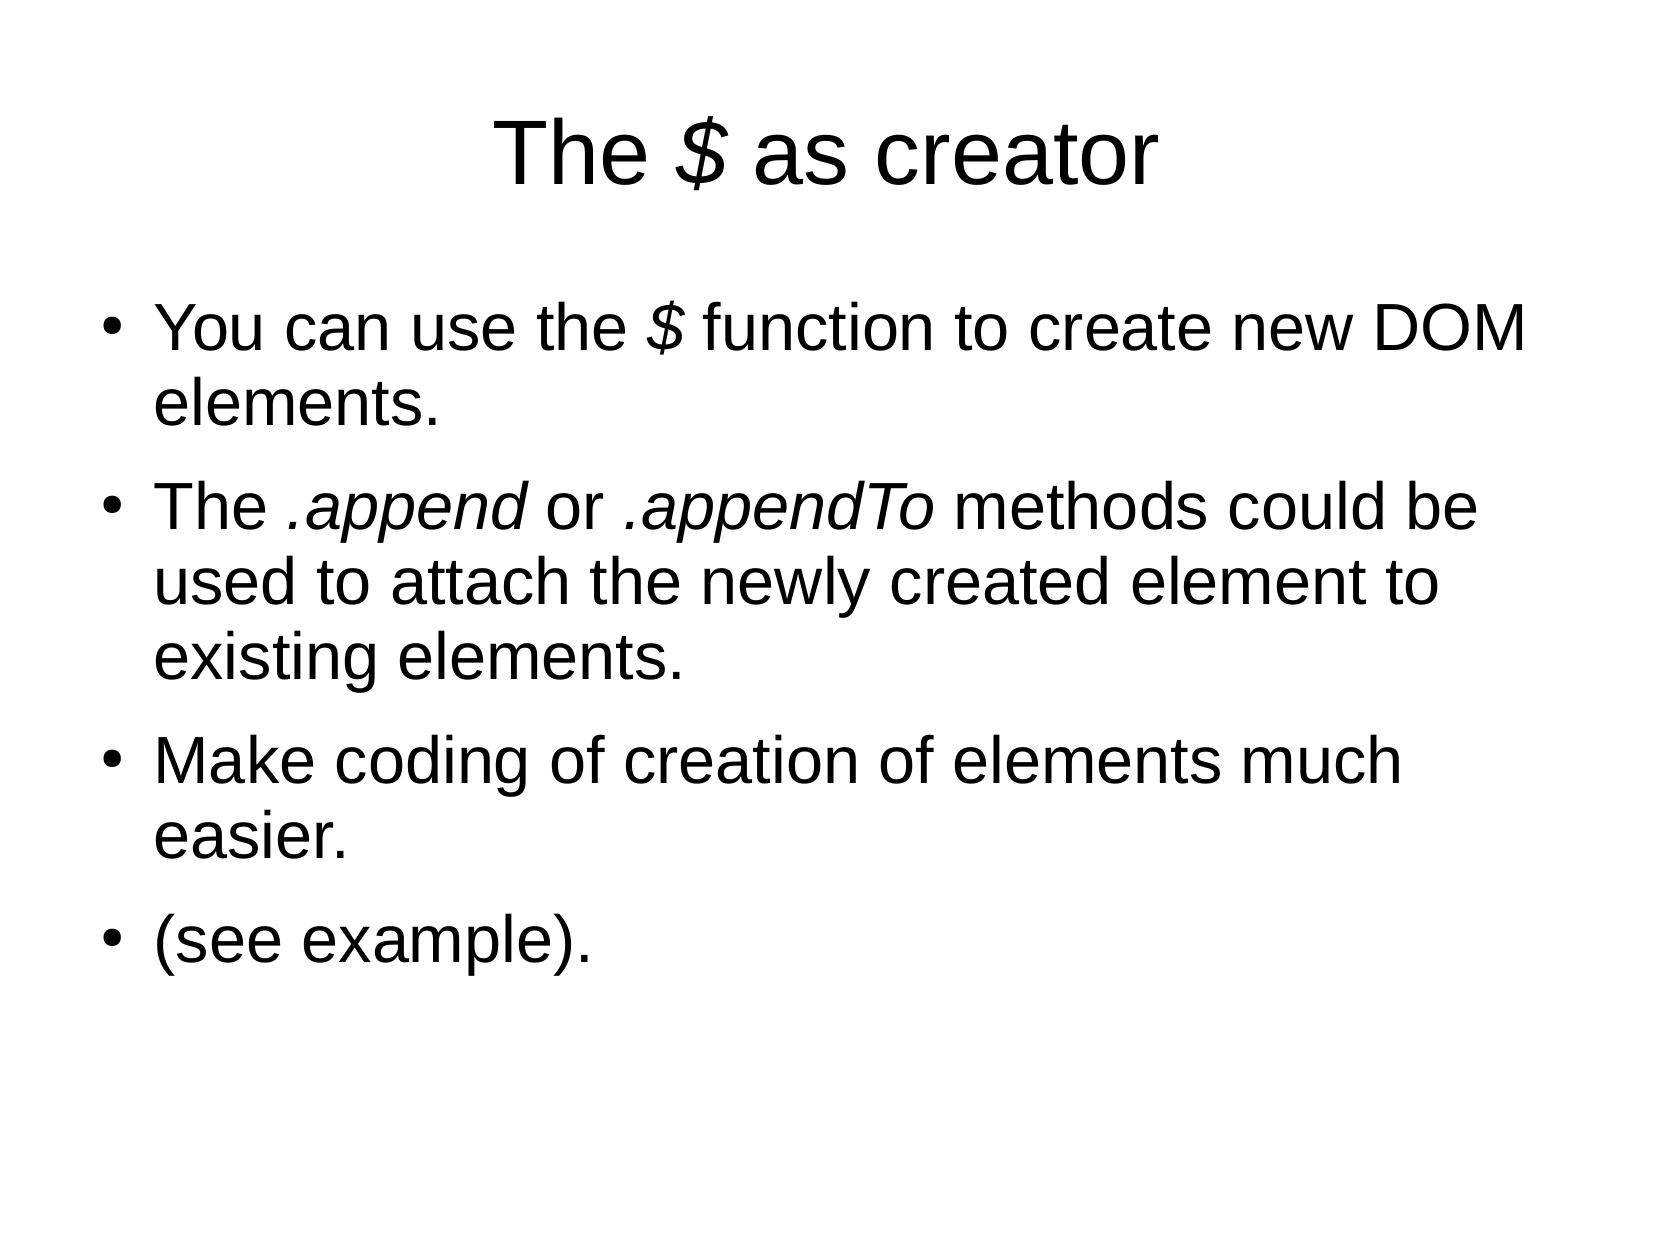

# The $ as creator
You can use the $ function to create new DOM elements.
The .append or .appendTo methods could be used to attach the newly created element to existing elements.
Make coding of creation of elements much easier.
(see example).